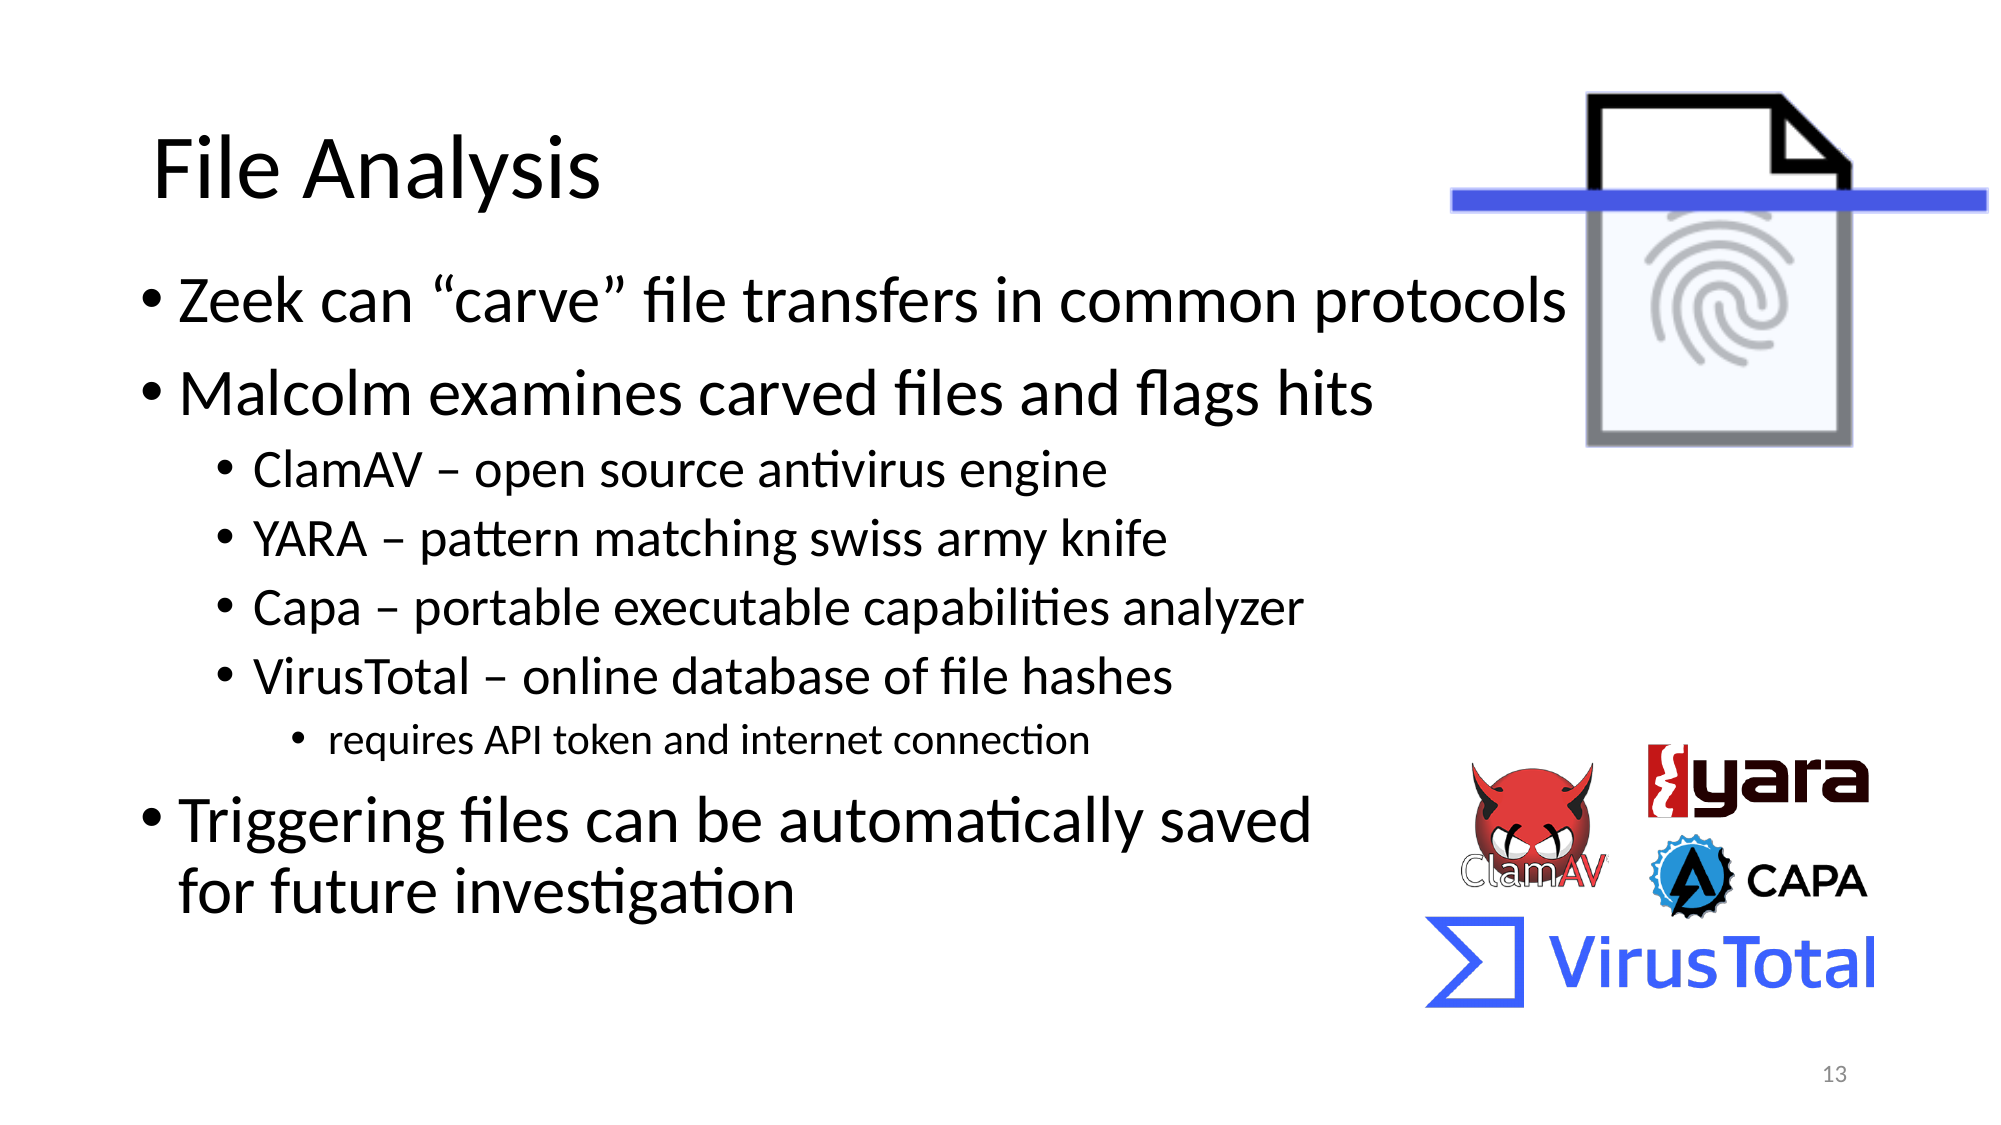

# File Analysis
Zeek can “carve” file transfers in common protocols
Malcolm examines carved files and flags hits
ClamAV – open source antivirus engine
YARA – pattern matching swiss army knife
Capa – portable executable capabilities analyzer
VirusTotal – online database of file hashes
requires API token and internet connection
Triggering files can be automatically saved
for future investigation